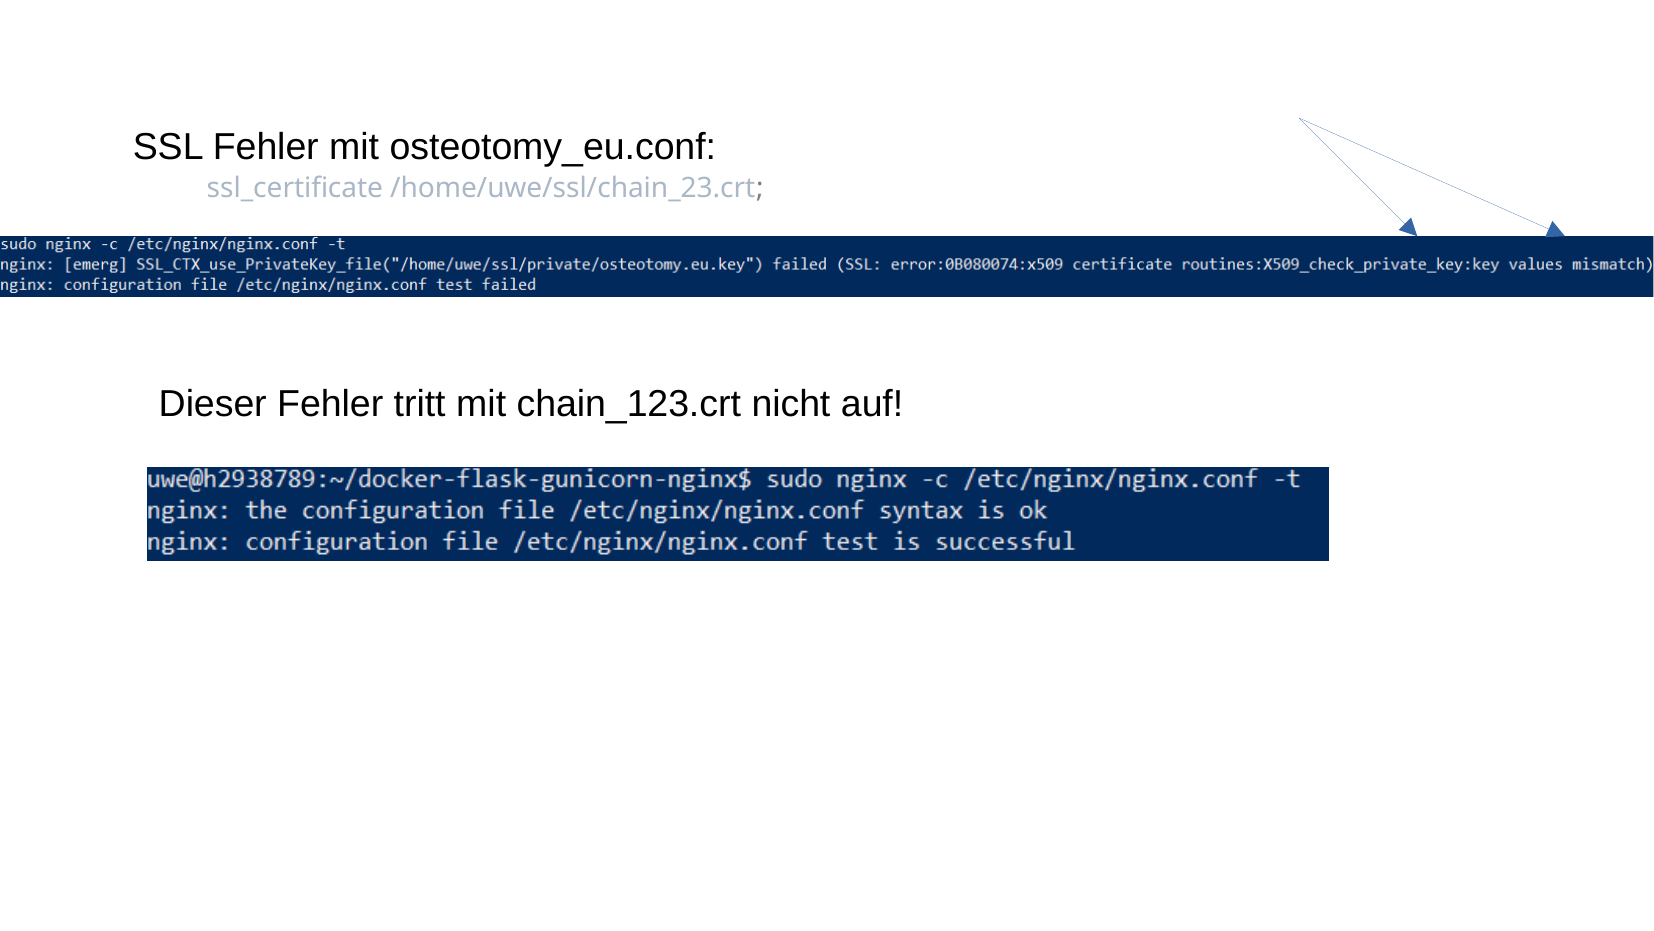

SSL Fehler mit osteotomy_eu.conf:
	ssl_certificate /home/uwe/ssl/chain_23.crt;
Dieser Fehler tritt mit chain_123.crt nicht auf!